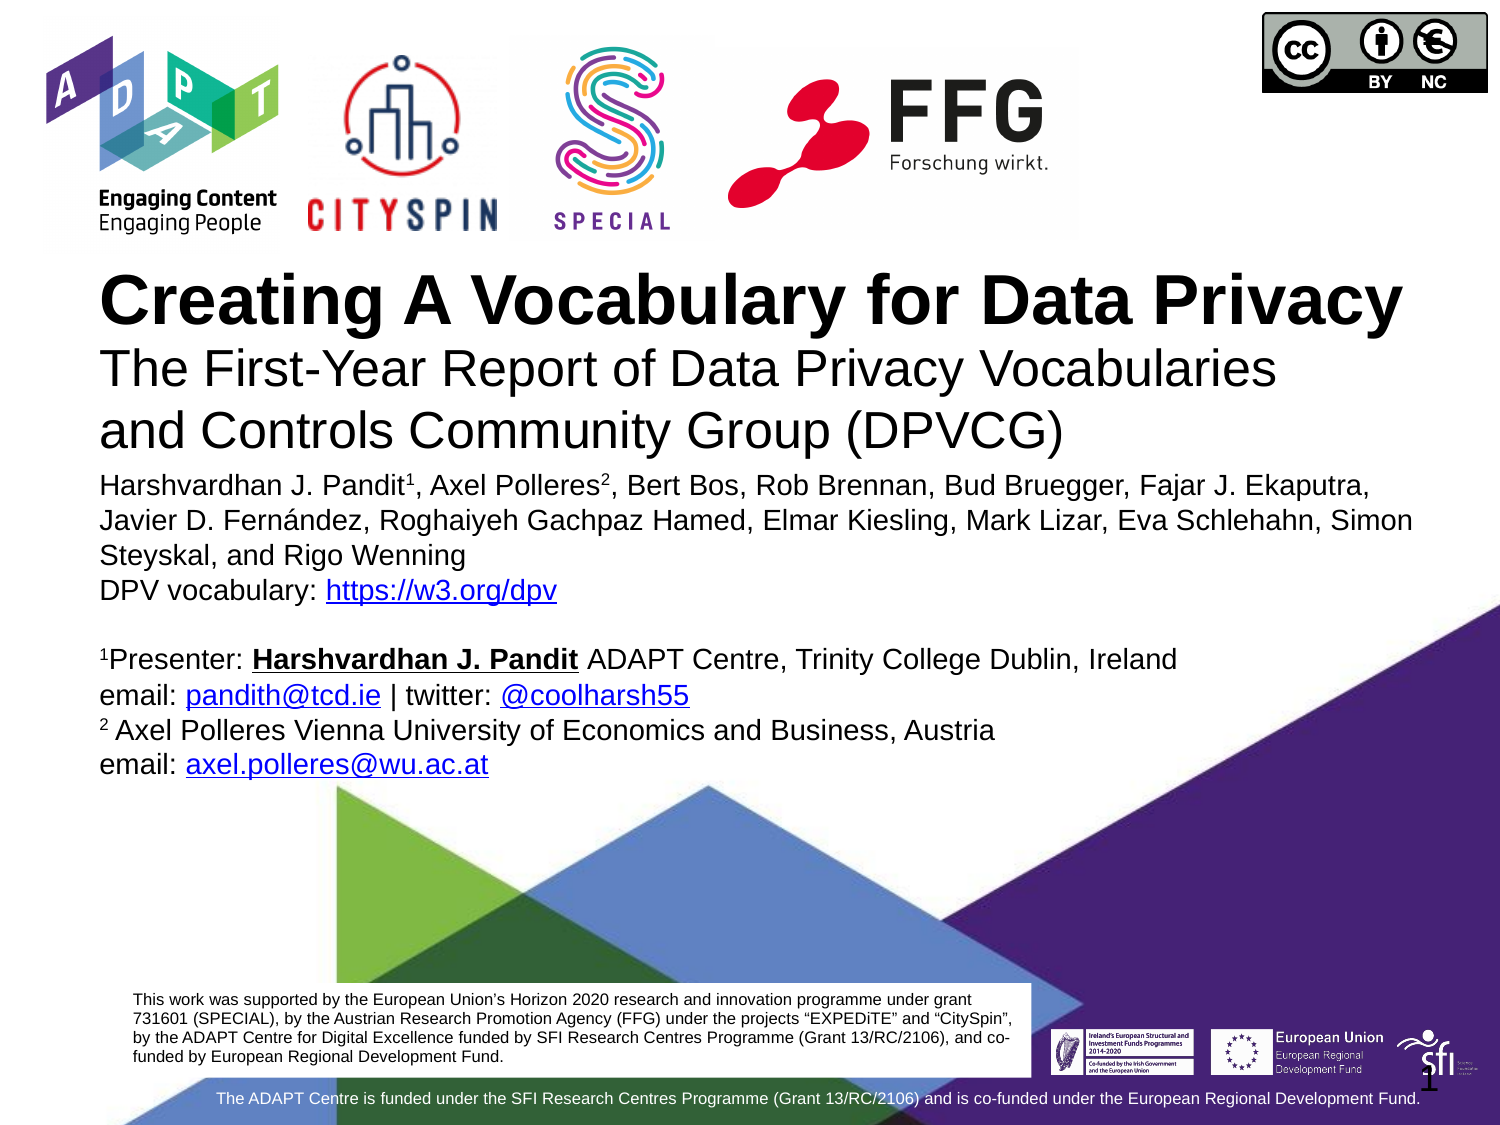

Creating A Vocabulary for Data Privacy
The First-Year Report of Data Privacy Vocabularies and Controls Community Group (DPVCG)
Harshvardhan J. Pandit1, Axel Polleres2, Bert Bos, Rob Brennan, Bud Bruegger, Fajar J. Ekaputra, Javier D. Fernández, Roghaiyeh Gachpaz Hamed, Elmar Kiesling, Mark Lizar, Eva Schlehahn, Simon Steyskal, and Rigo Wenning
DPV vocabulary: https://w3.org/dpv
1Presenter: Harshvardhan J. Pandit ADAPT Centre, Trinity College Dublin, Ireland
email: pandith@tcd.ie | twitter: @coolharsh55
2 Axel Polleres Vienna University of Economics and Business, Austria
email: axel.polleres@wu.ac.at
This work was supported by the European Union’s Horizon 2020 research and innovation programme under grant 731601 (SPECIAL), by the Austrian Research Promotion Agency (FFG) under the projects “EXPEDiTE” and “CitySpin”, by the ADAPT Centre for Digital Excellence funded by SFI Research Centres Programme (Grant 13/RC/2106), and co-funded by European Regional Development Fund.
The ADAPT Centre is funded under the SFI Research Centres Programme (Grant 13/RC/2106) and is co-funded under the European Regional Development Fund.